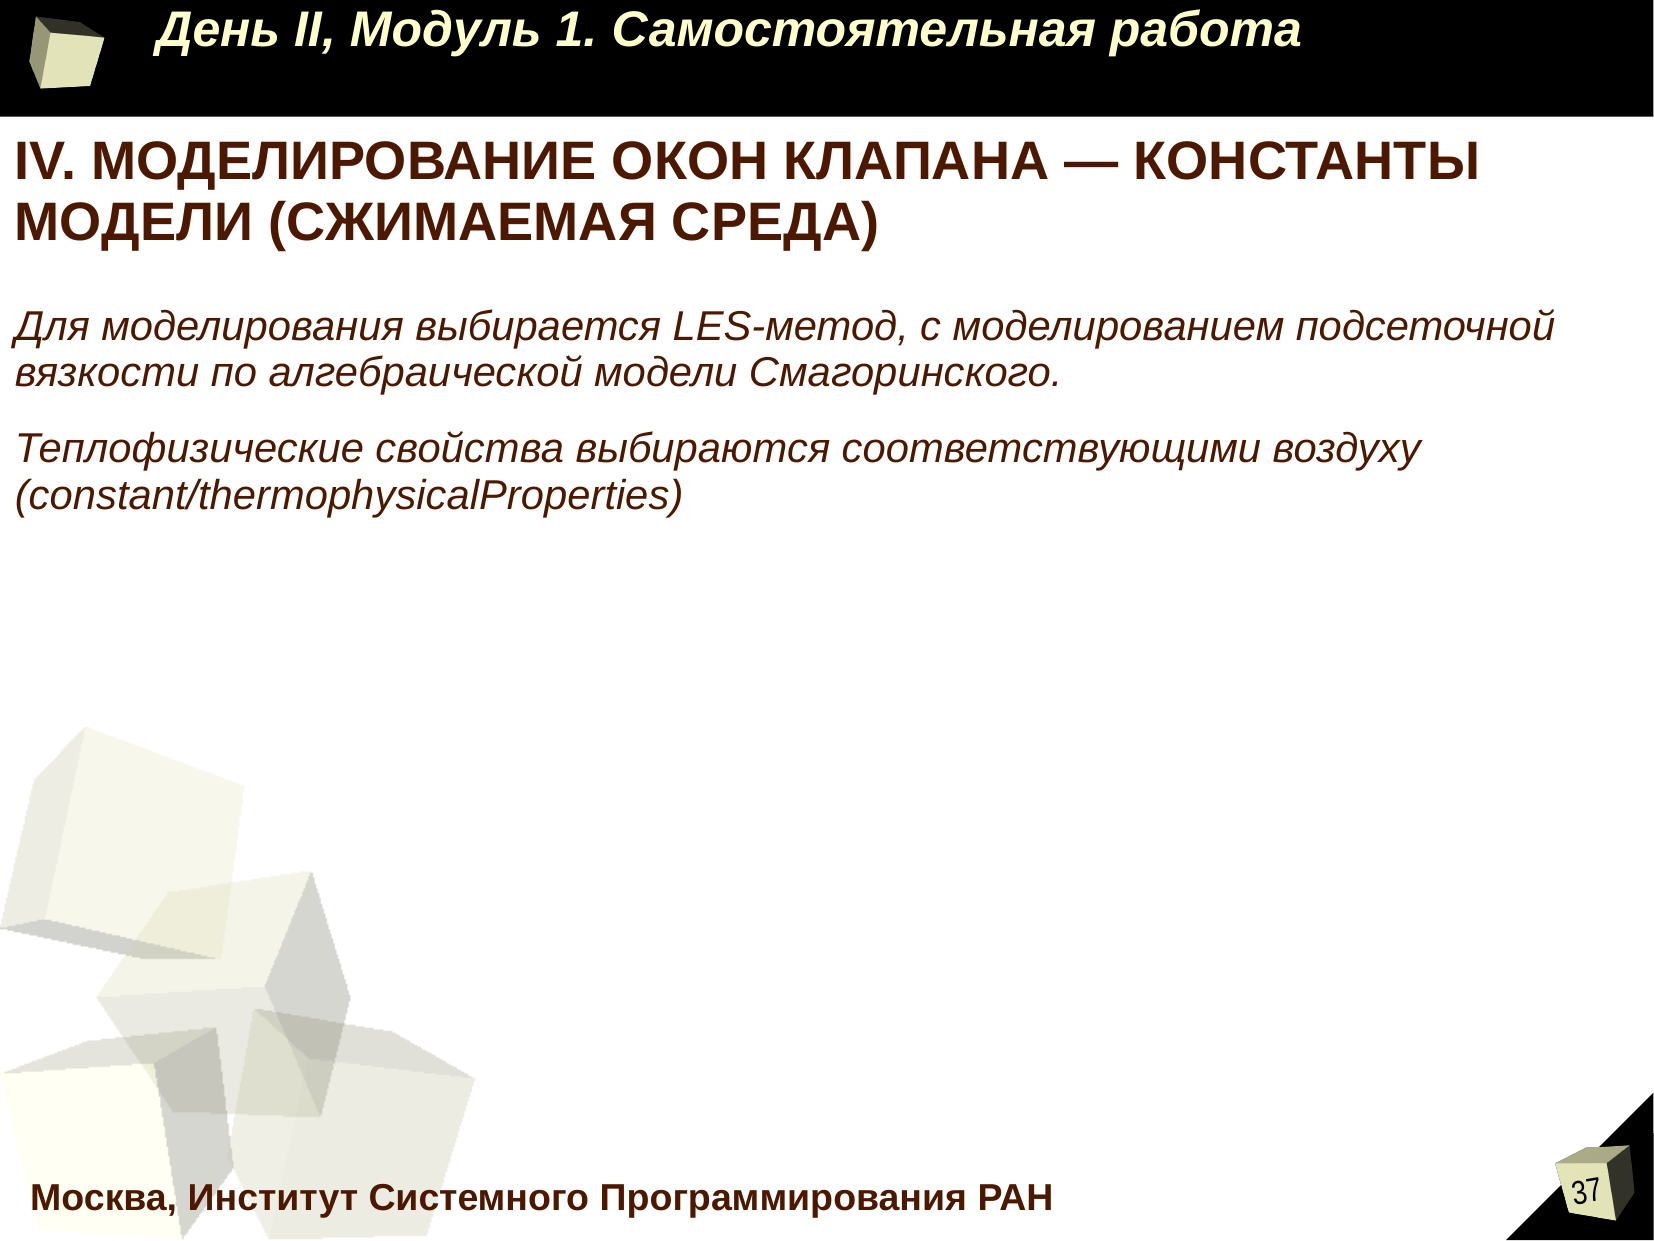

IV. МОДЕЛИРОВАНИЕ ОКОН КЛАПАНА — КОНСТАНТЫ МОДЕЛИ (СЖИМАЕМАЯ СРЕДА)
Для моделирования выбирается LES-метод, с моделированием подсеточной вязкости по алгебраической модели Смагоринского.
Теплофизические свойства выбираются соответствующими воздуху (constant/thermophysicalProperties)